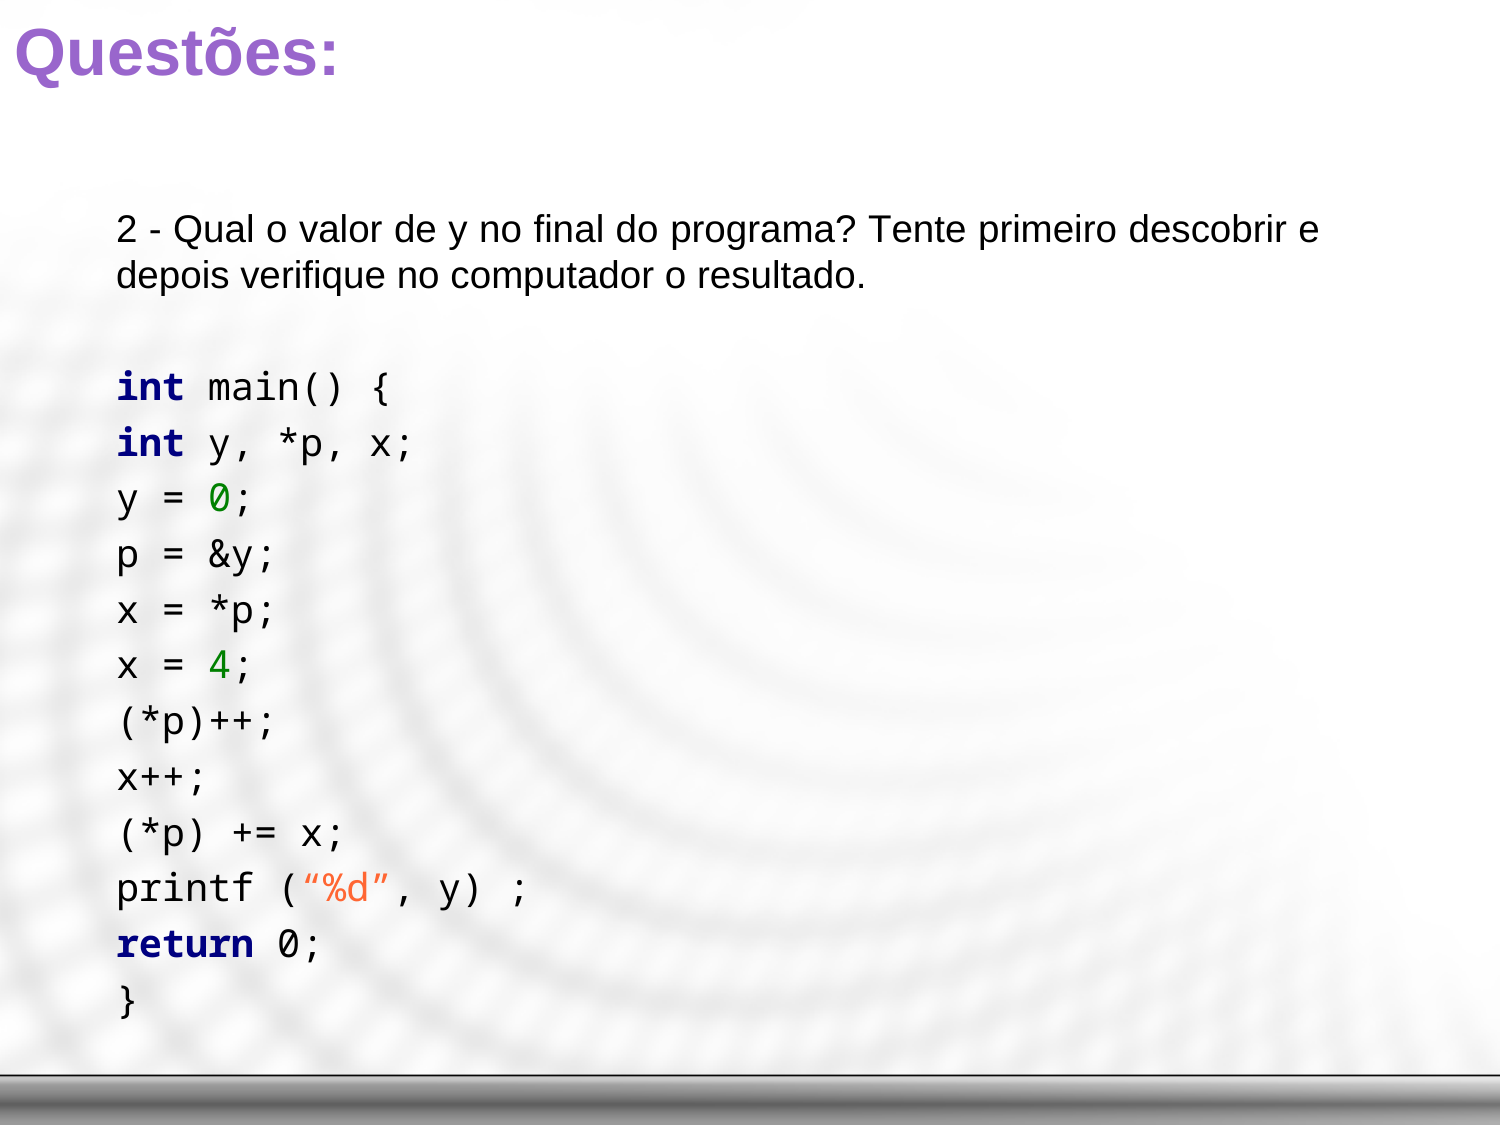

# Questões:
2 - Qual o valor de y no final do programa? Tente primeiro descobrir e depois verifique no computador o resultado.
int main() {
int y, *p, x;
y = 0;
p = &y;
x = *p;
x = 4;
(*p)++;
x++;
(*p) += x;
printf (“%d”, y) ;
return 0;
}